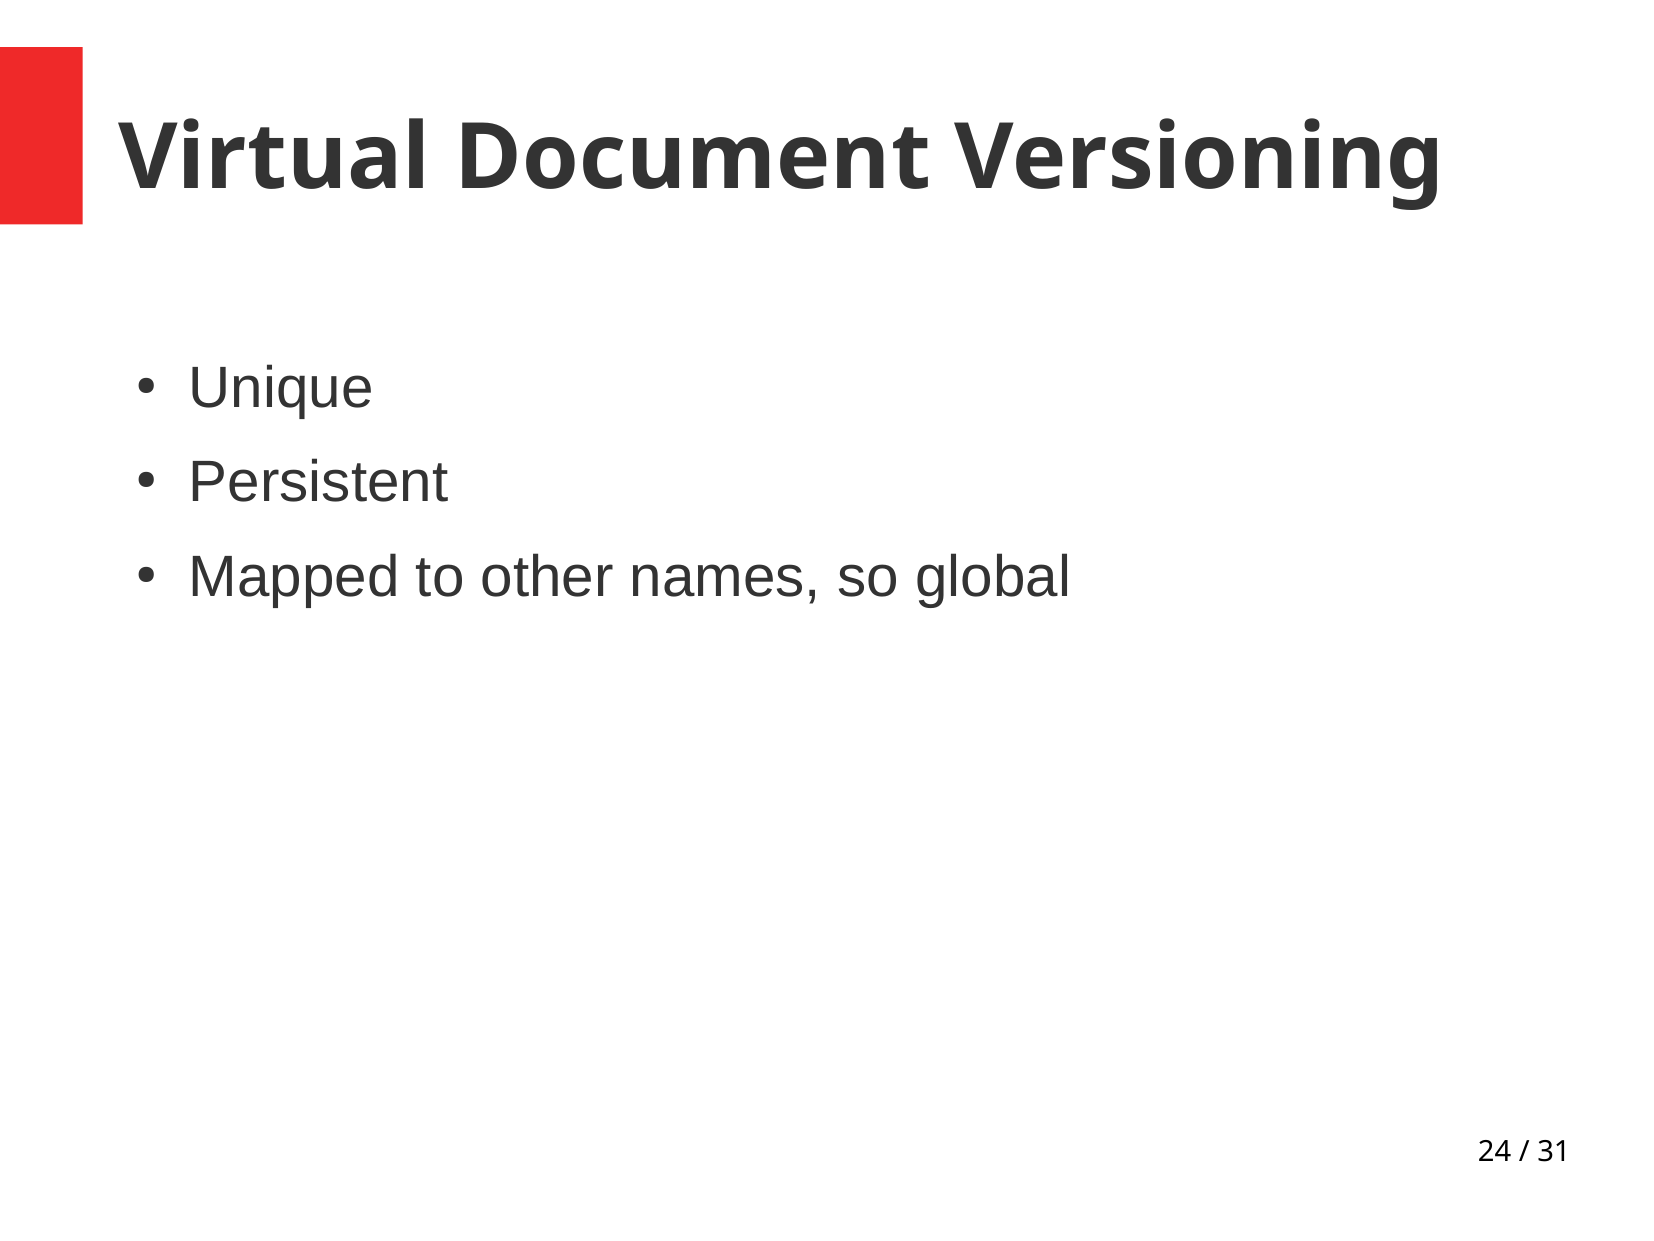

# Virtual Document Versioning
Unique
Persistent
Mapped to other names, so global
24